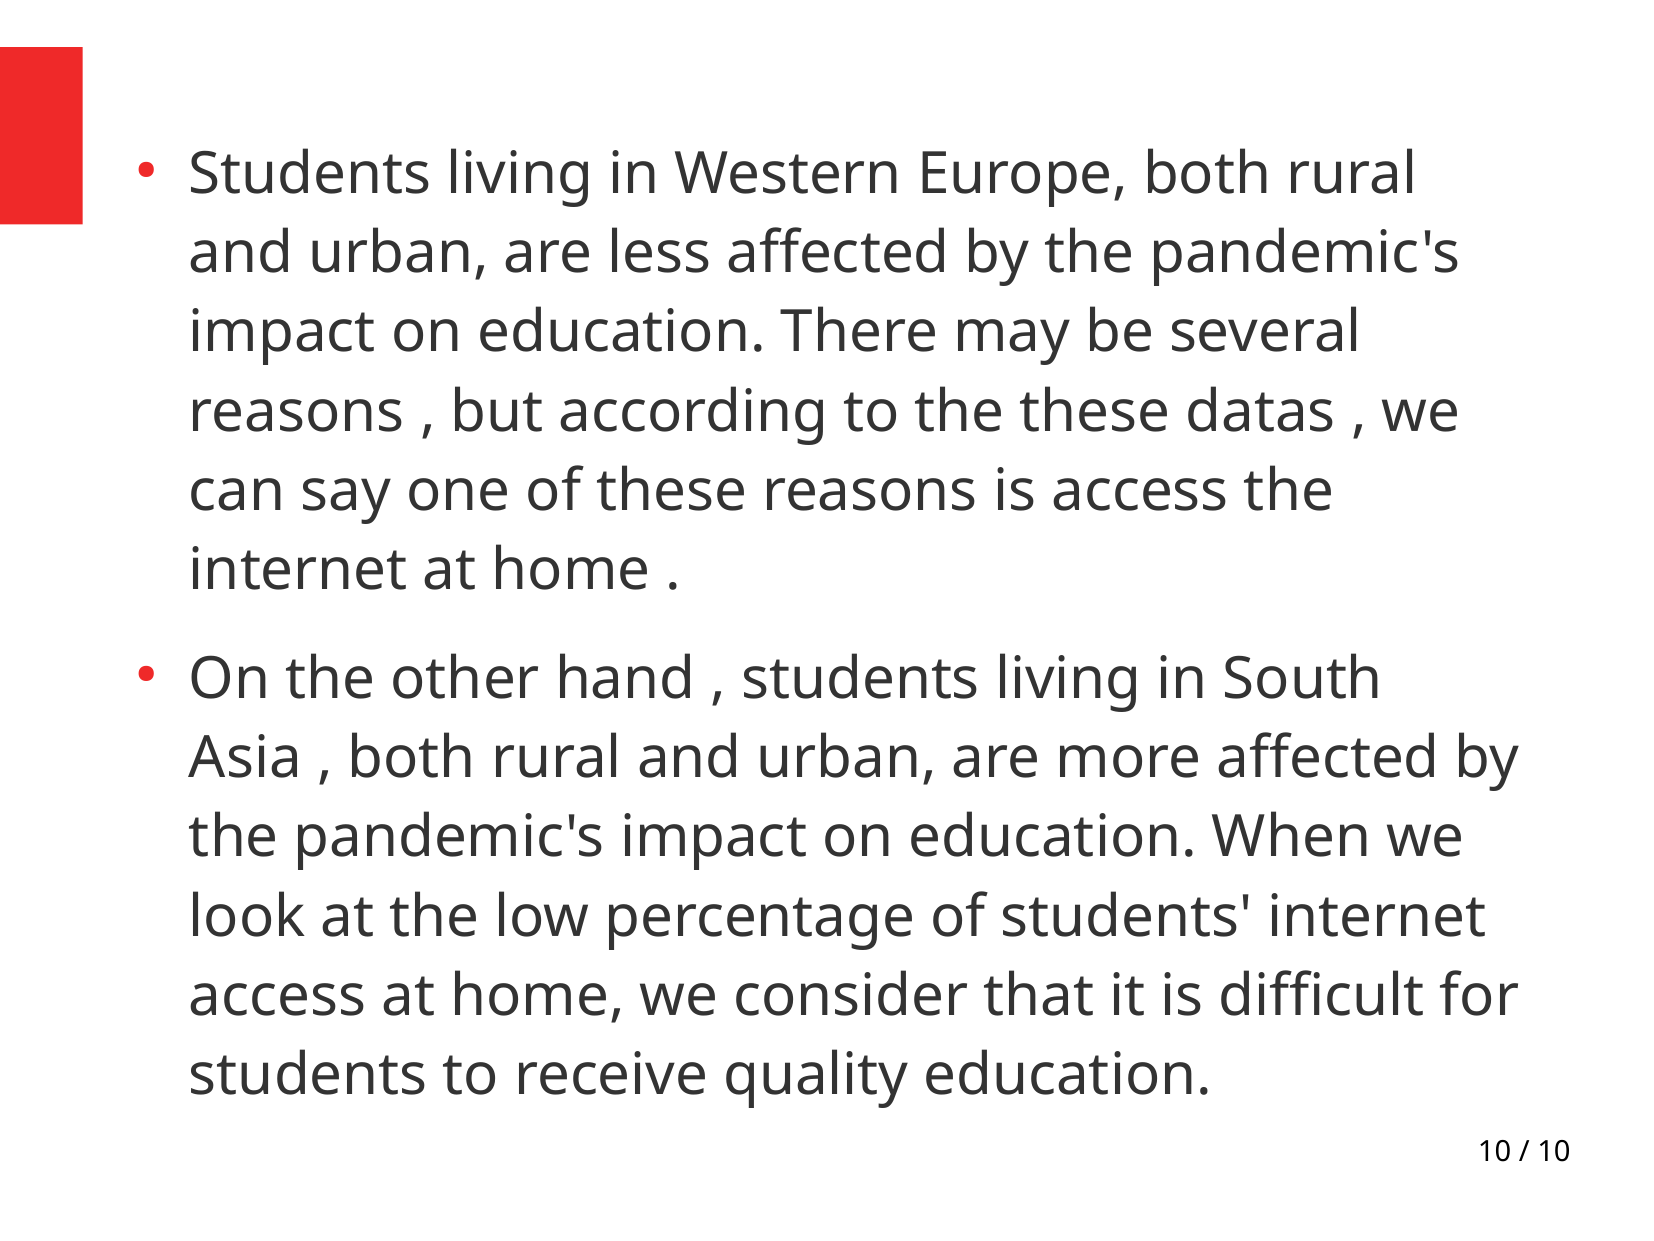

# Students living in Western Europe, both rural and urban, are less affected by the pandemic's impact on education. There may be several reasons , but according to the these datas , we can say one of these reasons is access the internet at home .
On the other hand , students living in South Asia , both rural and urban, are more affected by the pandemic's impact on education. When we look at the low percentage of students' internet access at home, we consider that it is difficult for students to receive quality education.
10